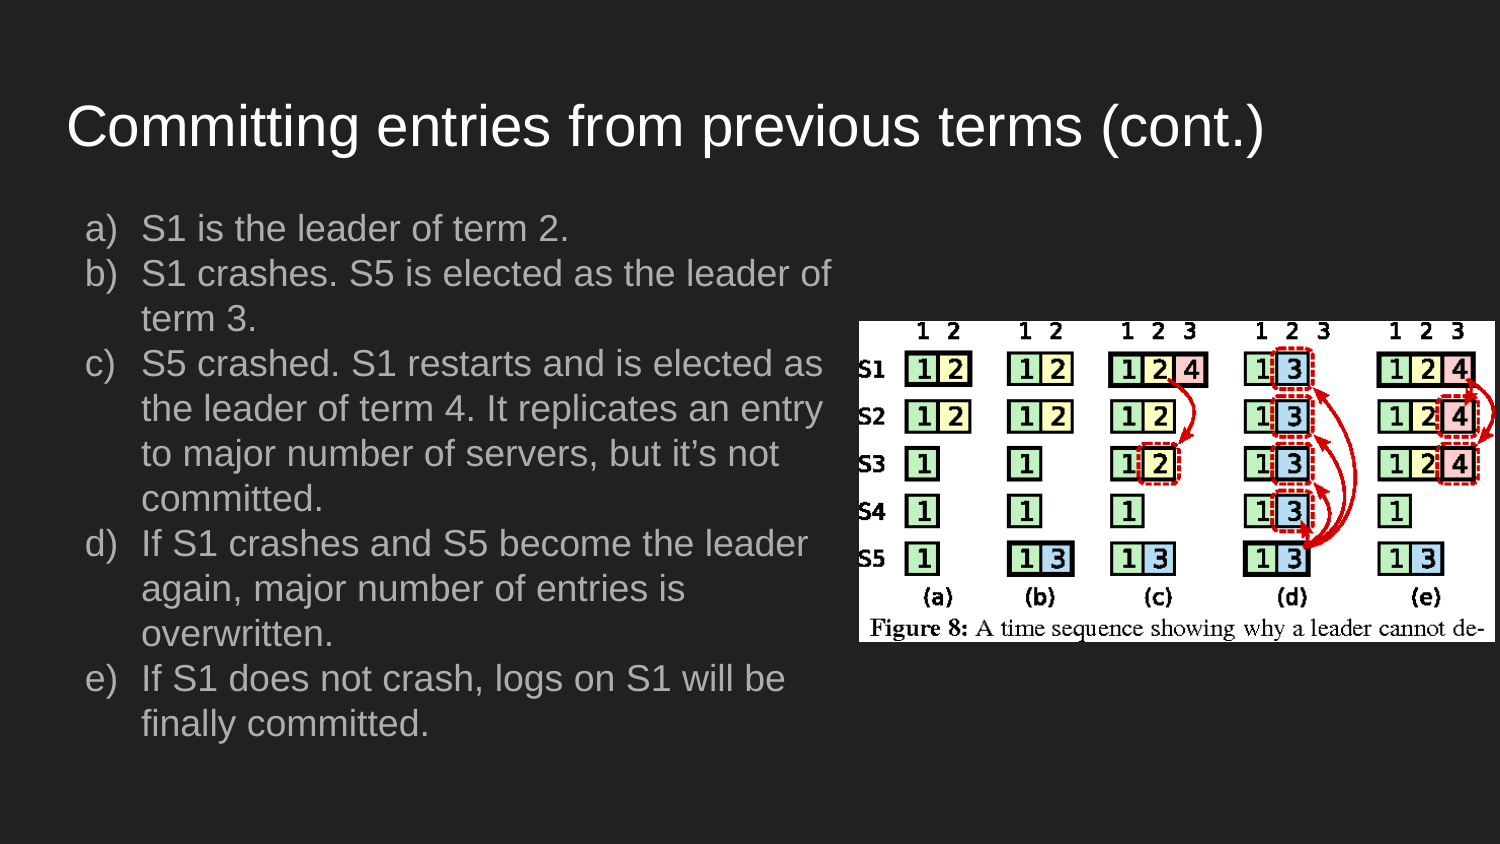

Committing entries from previous terms (cont.)
# S1 is the leader of term 2.
S1 crashes. S5 is elected as the leader of term 3.
S5 crashed. S1 restarts and is elected as the leader of term 4. It replicates an entry to major number of servers, but it’s not committed.
If S1 crashes and S5 become the leader again, major number of entries is overwritten.
If S1 does not crash, logs on S1 will be finally committed.